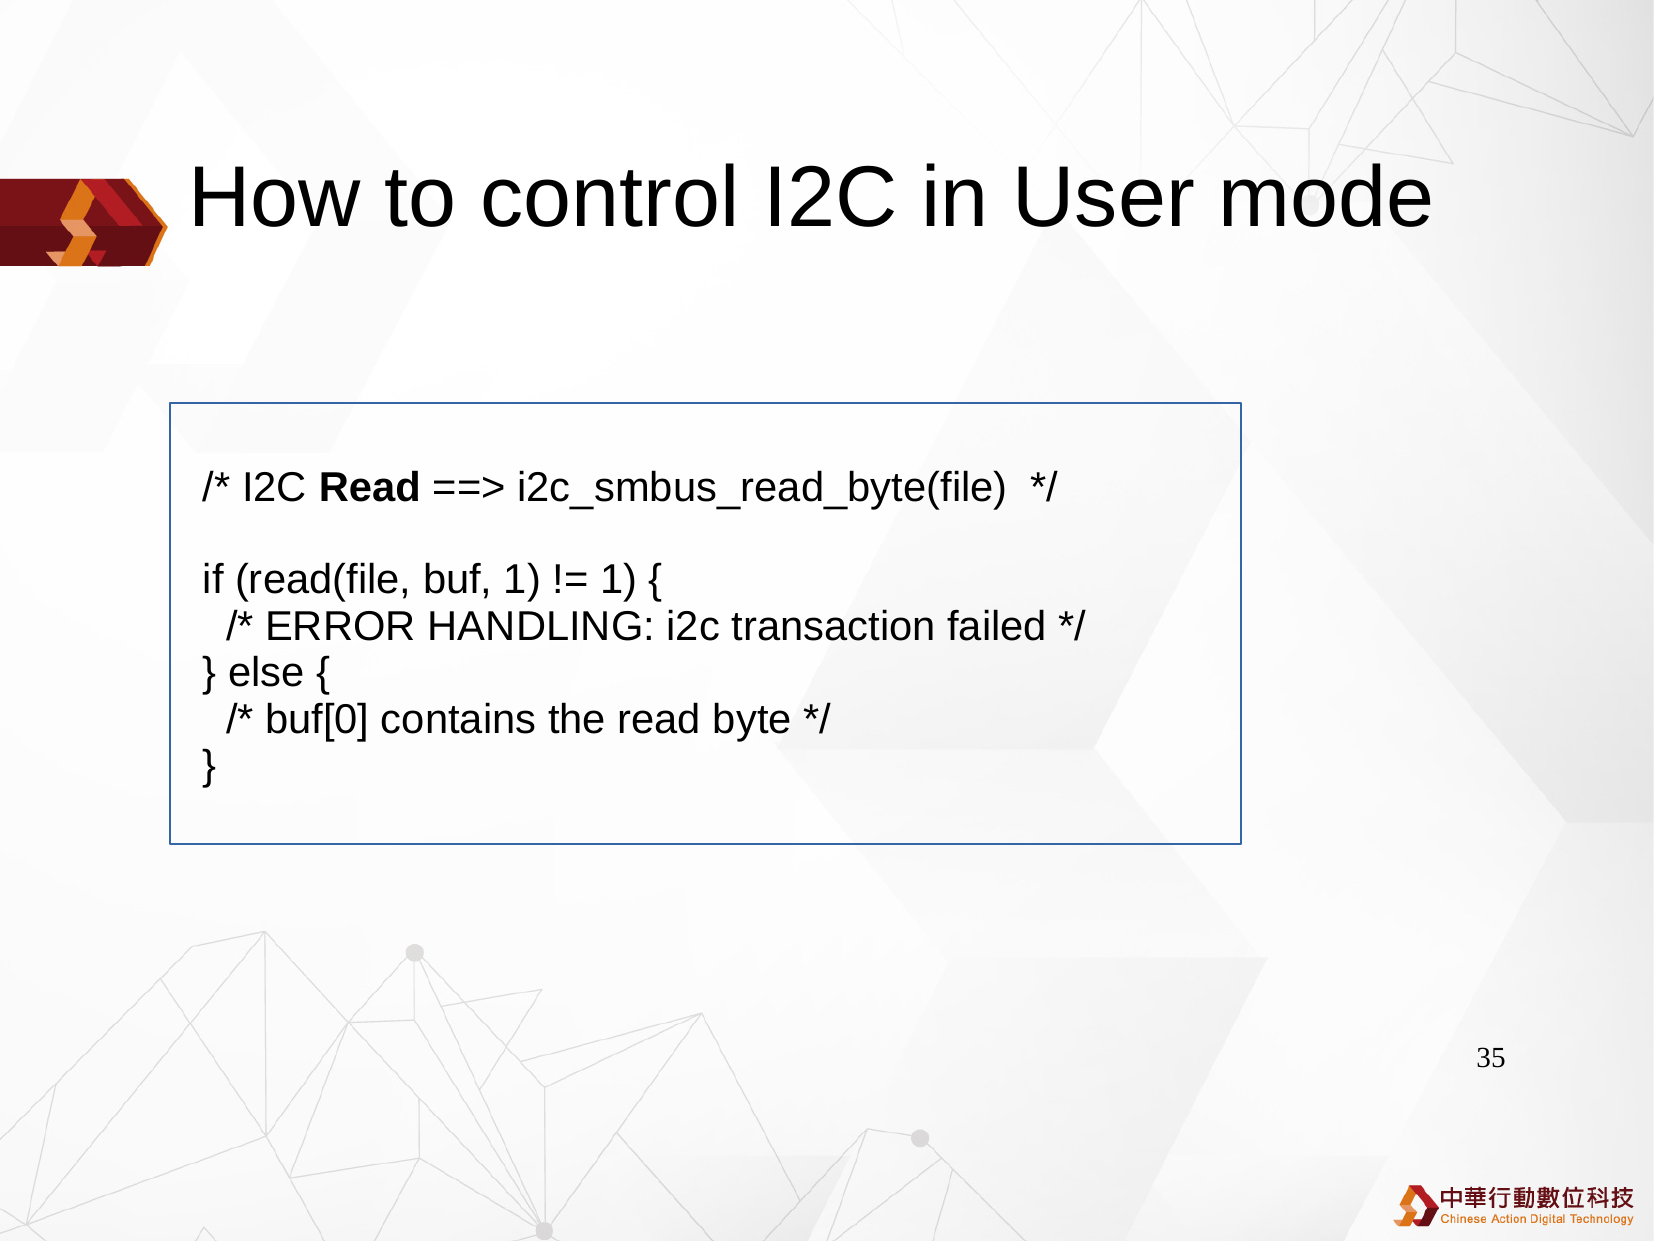

# How to control I2C in User mode
 /* I2C Read ==> i2c_smbus_read_byte(file) */
 if (read(file, buf, 1) != 1) {
 /* ERROR HANDLING: i2c transaction failed */
 } else {
 /* buf[0] contains the read byte */
 }
35